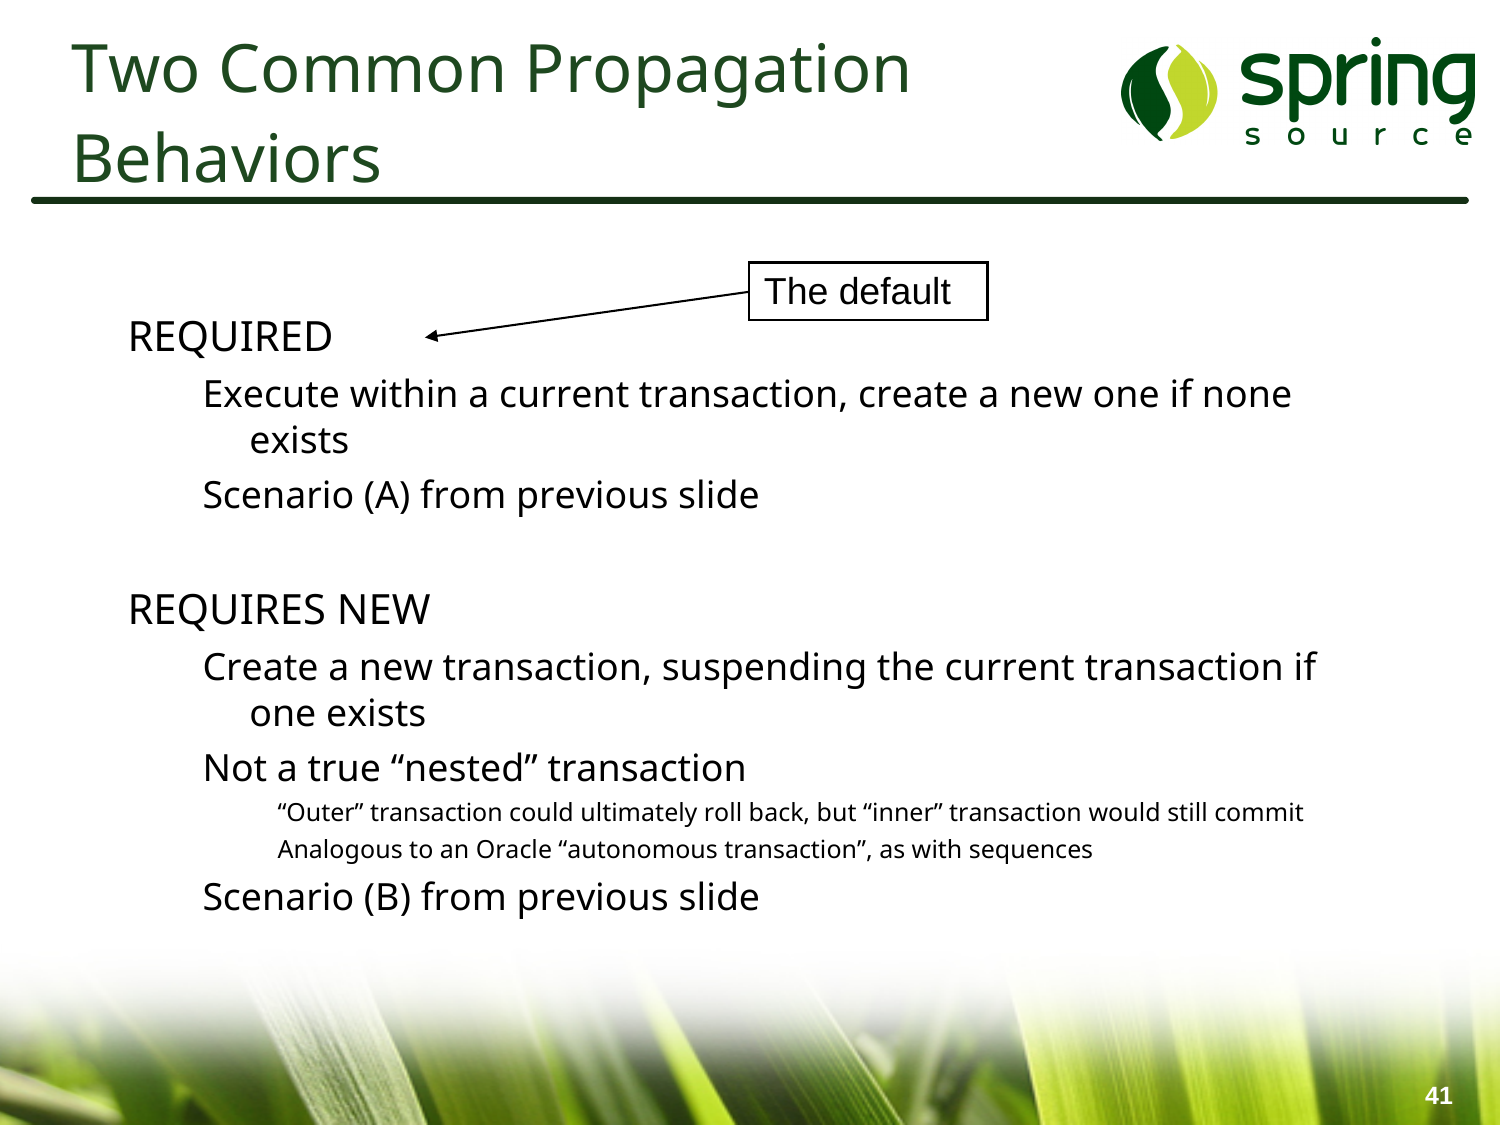

# Two Common Propagation Behaviors
The default
REQUIRED
Execute within a current transaction, create a new one if none exists
Scenario (A) from previous slide
REQUIRES NEW
Create a new transaction, suspending the current transaction if one exists
Not a true “nested” transaction
“Outer” transaction could ultimately roll back, but “inner” transaction would still commit
Analogous to an Oracle “autonomous transaction”, as with sequences
Scenario (B) from previous slide